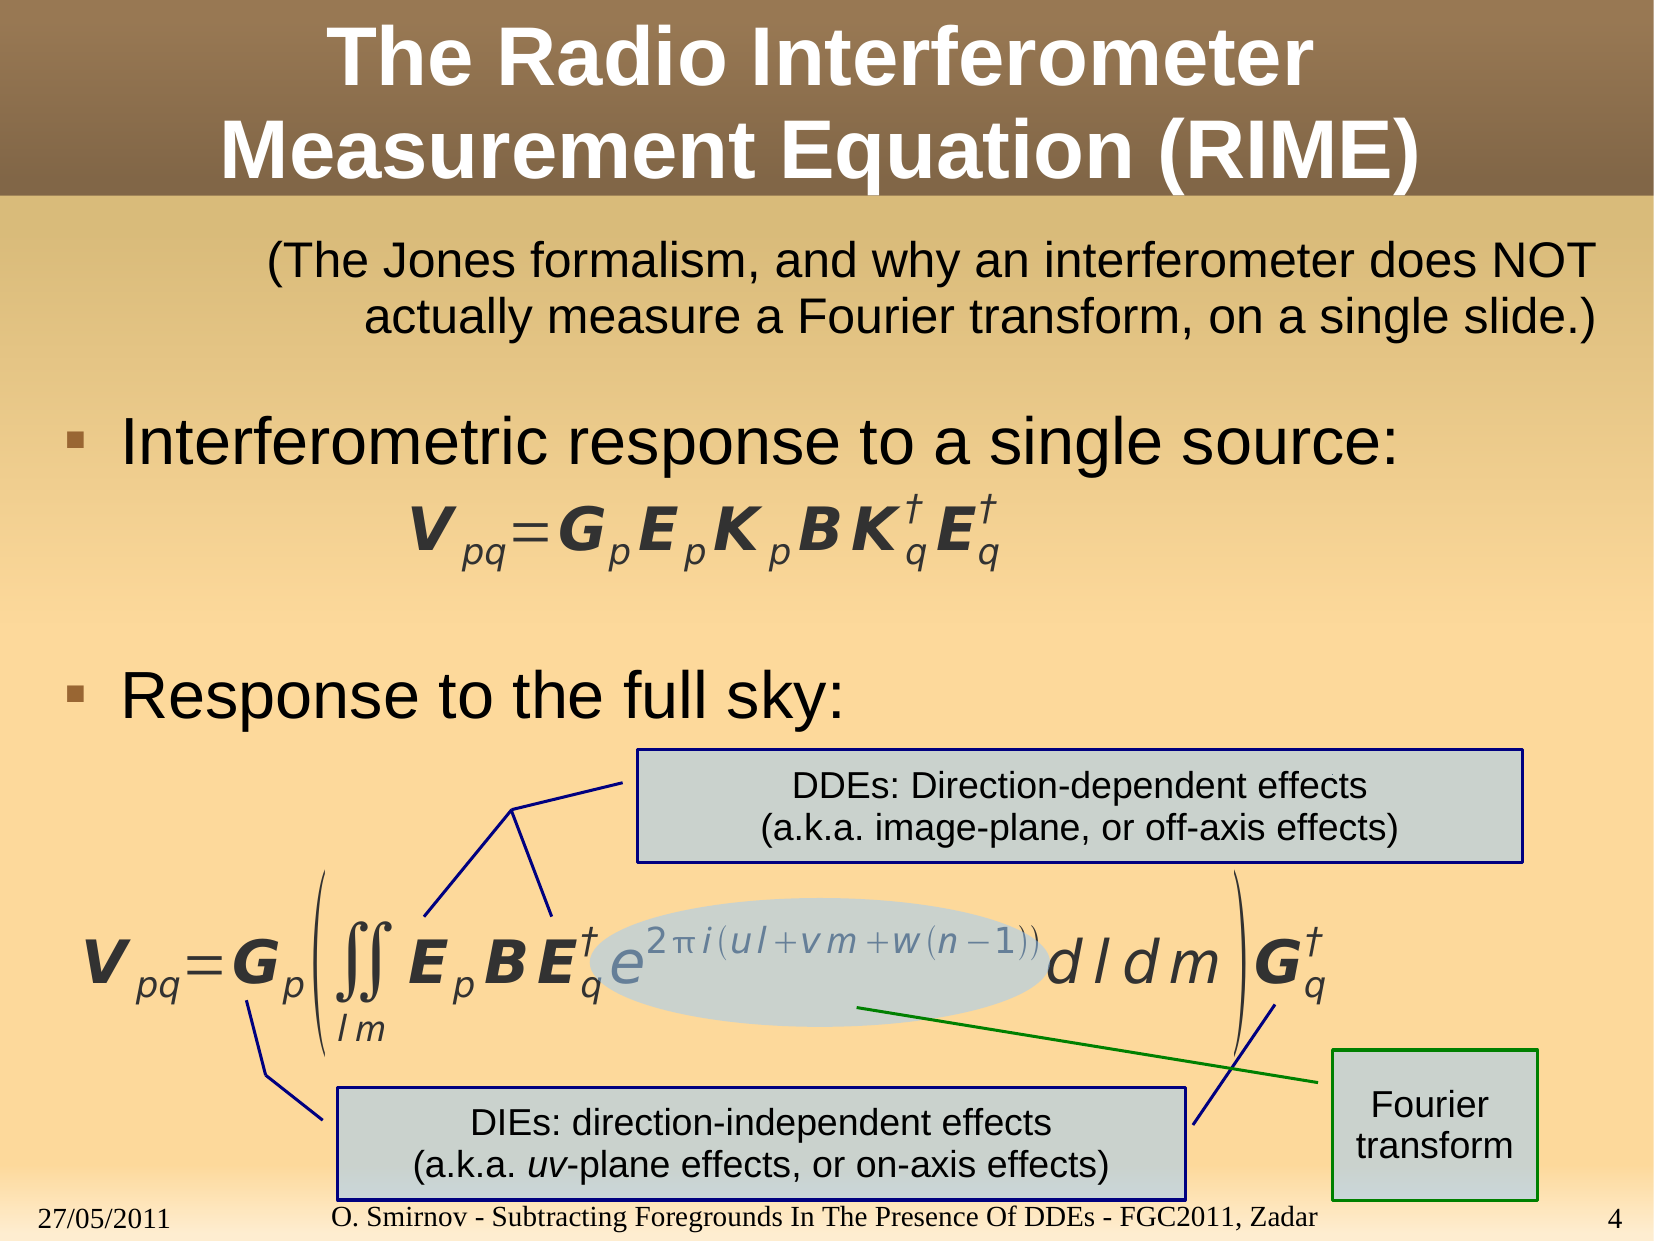

# The Radio Interferometer Measurement Equation (RIME)
(The Jones formalism, and why an interferometer does NOT actually measure a Fourier transform, on a single slide.)
Interferometric response to a single source:
Response to the full sky:
DDEs: Direction-dependent effects
(a.k.a. image-plane, or off-axis effects)
Fourier
transform
DIEs: direction-independent effects
(a.k.a. uv-plane effects, or on-axis effects)
O. Smirnov - Subtracting Foregrounds In The Presence Of DDEs - FGC2011, Zadar
27/05/2011
4